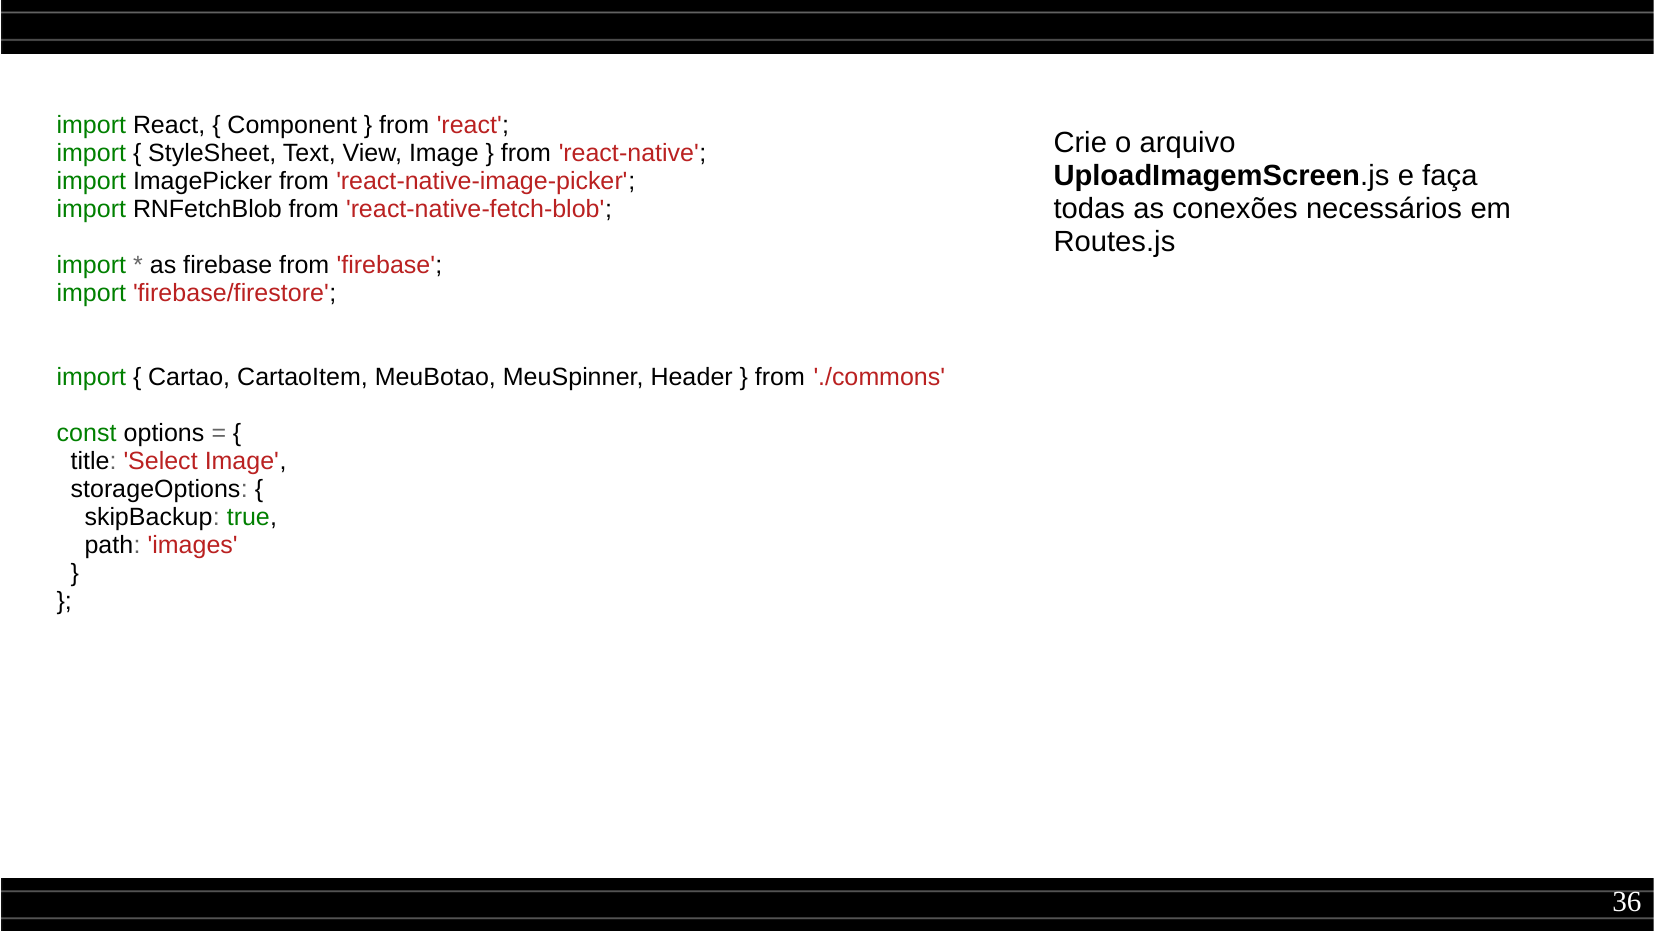

import React, { Component } from 'react';
import { StyleSheet, Text, View, Image } from 'react-native';
import ImagePicker from 'react-native-image-picker';
import RNFetchBlob from 'react-native-fetch-blob';
import * as firebase from 'firebase';
import 'firebase/firestore';
import { Cartao, CartaoItem, MeuBotao, MeuSpinner, Header } from './commons'
const options = {
 title: 'Select Image',
 storageOptions: {
 skipBackup: true,
 path: 'images'
 }
};
Crie o arquivo UploadImagemScreen.js e faça todas as conexões necessários em Routes.js